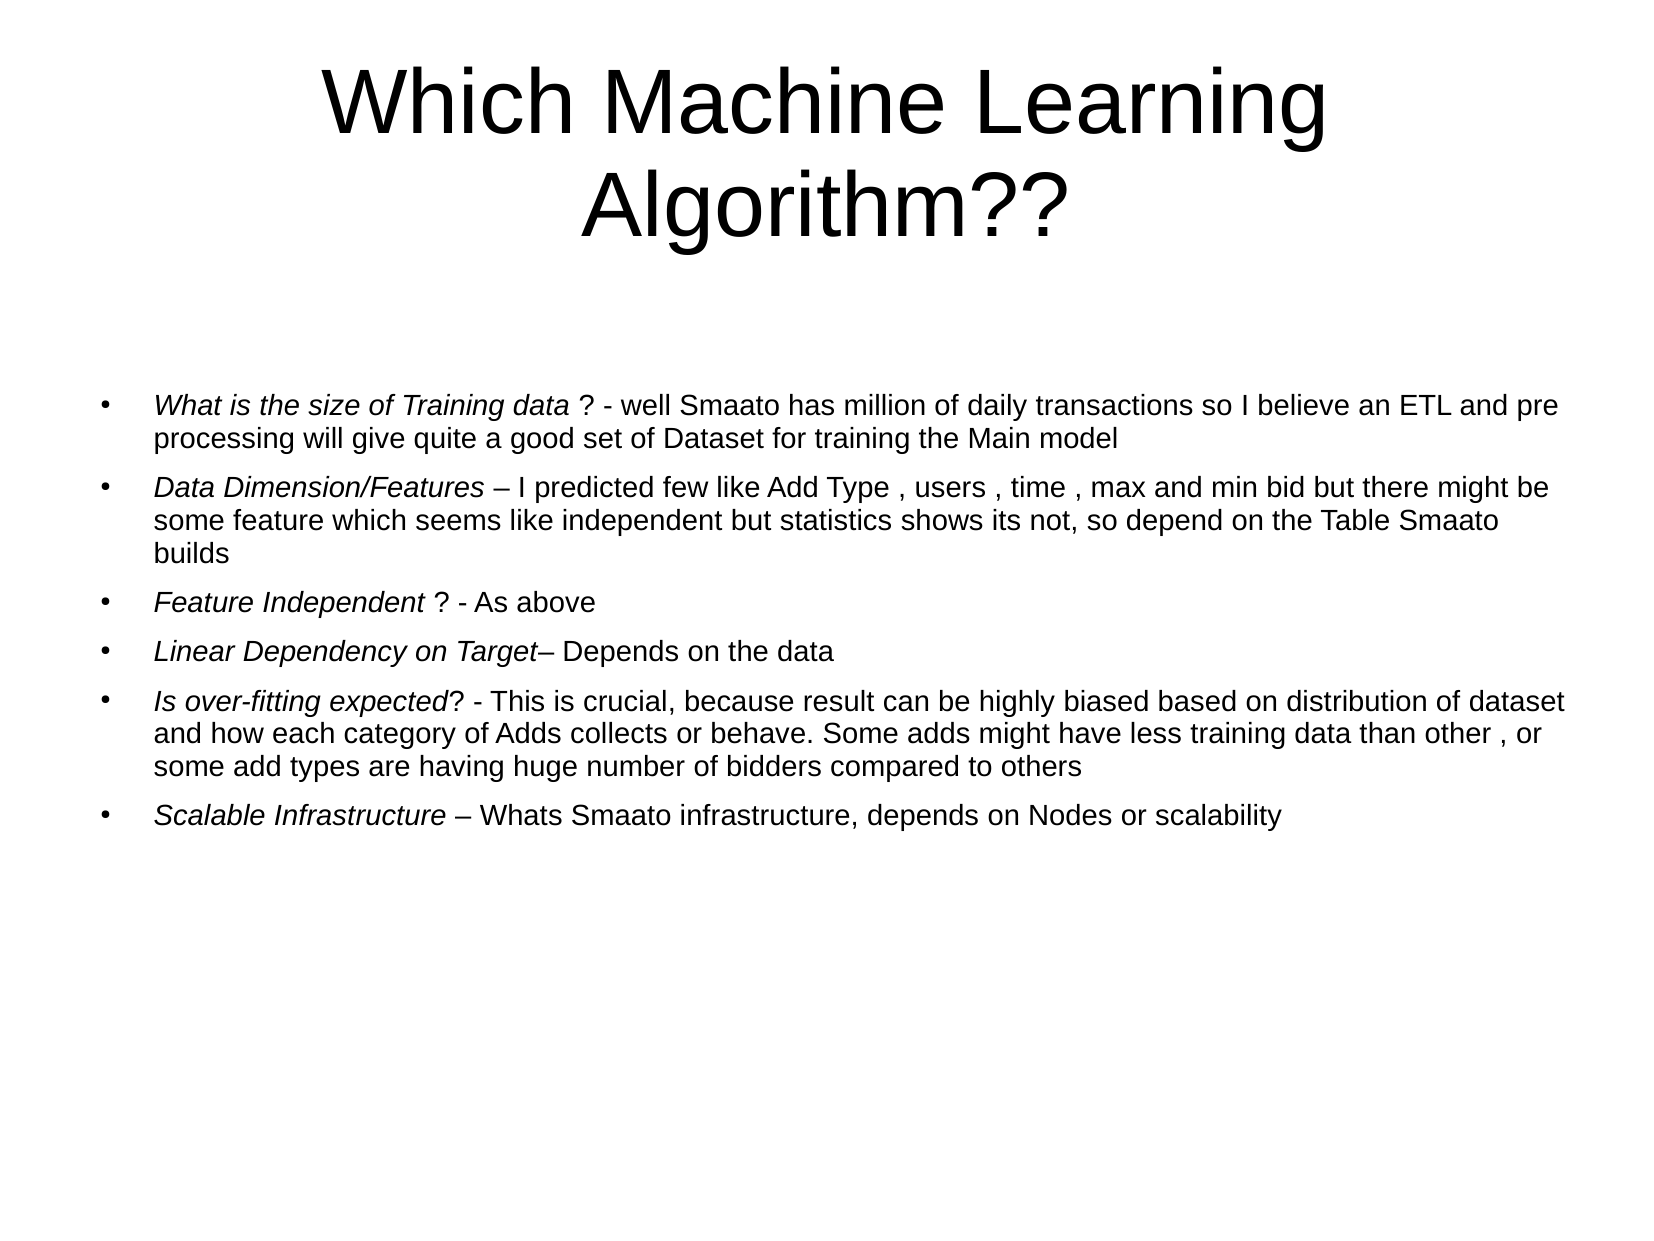

# Which Machine Learning Algorithm??
What is the size of Training data ? - well Smaato has million of daily transactions so I believe an ETL and pre processing will give quite a good set of Dataset for training the Main model
Data Dimension/Features – I predicted few like Add Type , users , time , max and min bid but there might be some feature which seems like independent but statistics shows its not, so depend on the Table Smaato builds
Feature Independent ? - As above
Linear Dependency on Target– Depends on the data
Is over-fitting expected? - This is crucial, because result can be highly biased based on distribution of dataset and how each category of Adds collects or behave. Some adds might have less training data than other , or some add types are having huge number of bidders compared to others
Scalable Infrastructure – Whats Smaato infrastructure, depends on Nodes or scalability